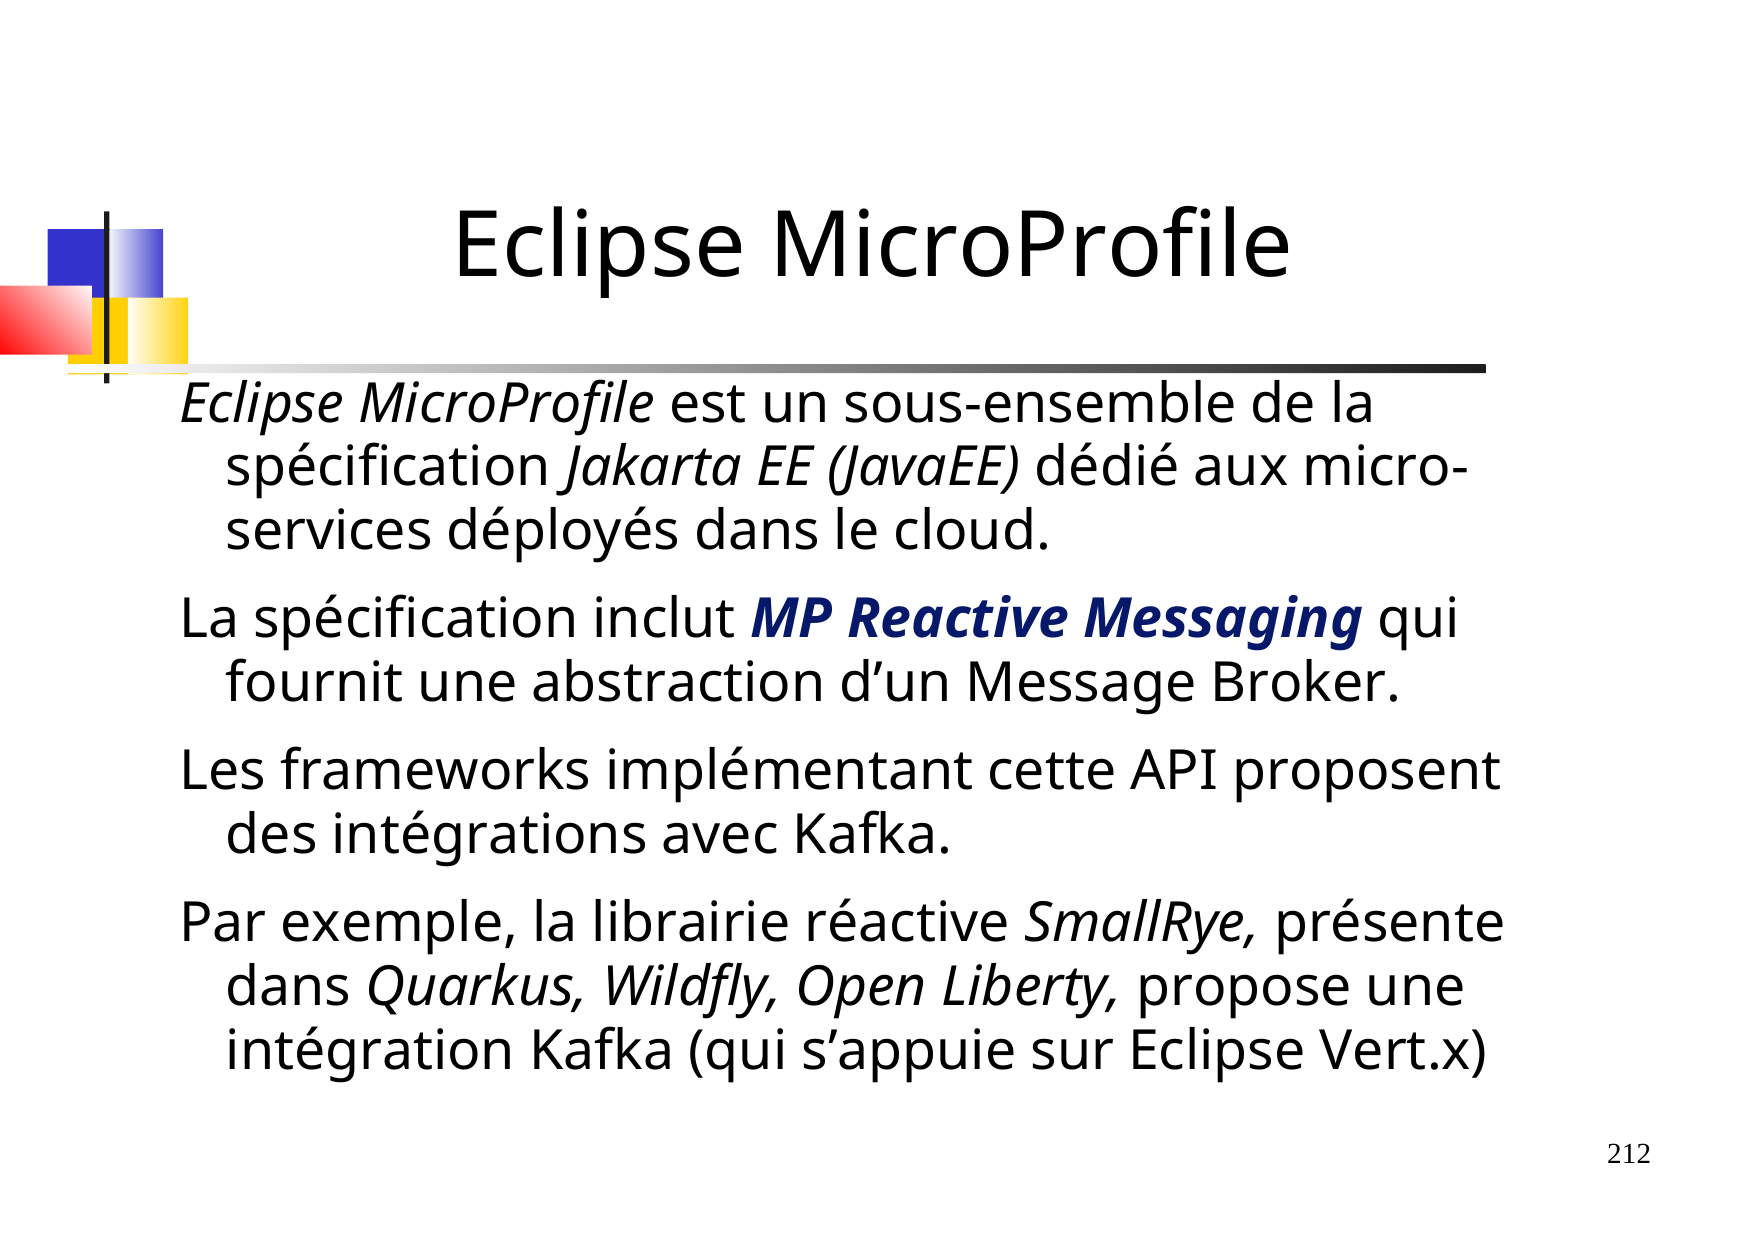

# Eclipse MicroProfile
Eclipse MicroProfile est un sous-ensemble de la spécification Jakarta EE (JavaEE) dédié aux micro-services déployés dans le cloud.
La spécification inclut MP Reactive Messaging qui fournit une abstraction d’un Message Broker.
Les frameworks implémentant cette API proposent des intégrations avec Kafka.
Par exemple, la librairie réactive SmallRye, présente dans Quarkus, Wildfly, Open Liberty, propose une intégration Kafka (qui s’appuie sur Eclipse Vert.x)